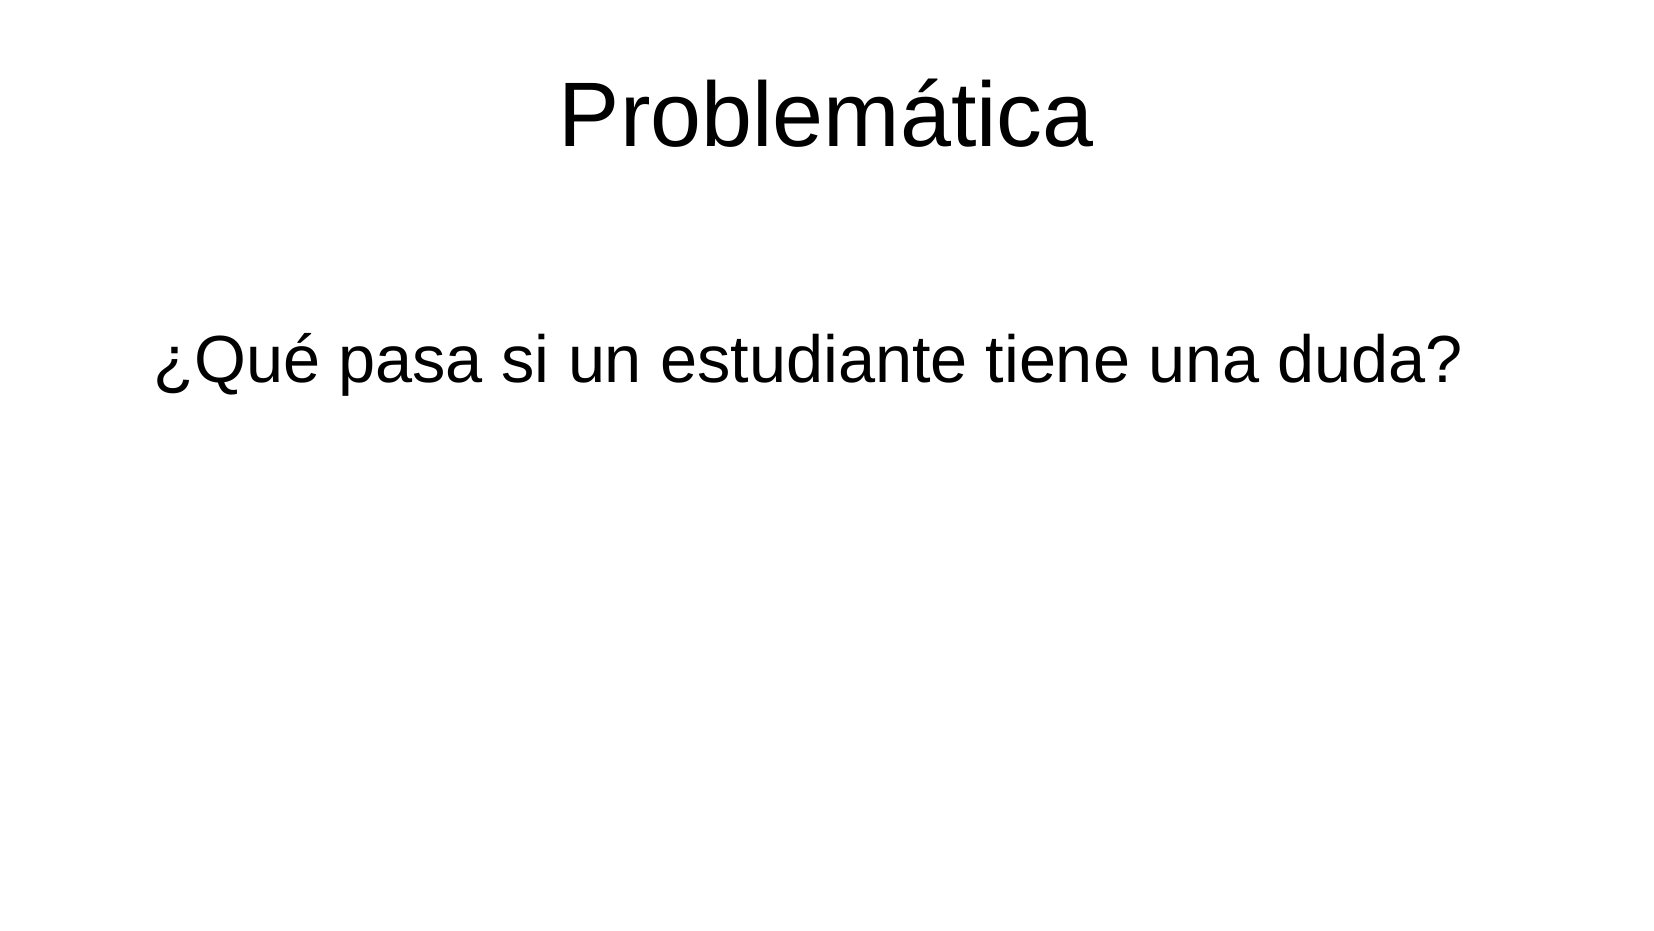

# Problemática
¿Qué pasa si un estudiante tiene una duda?